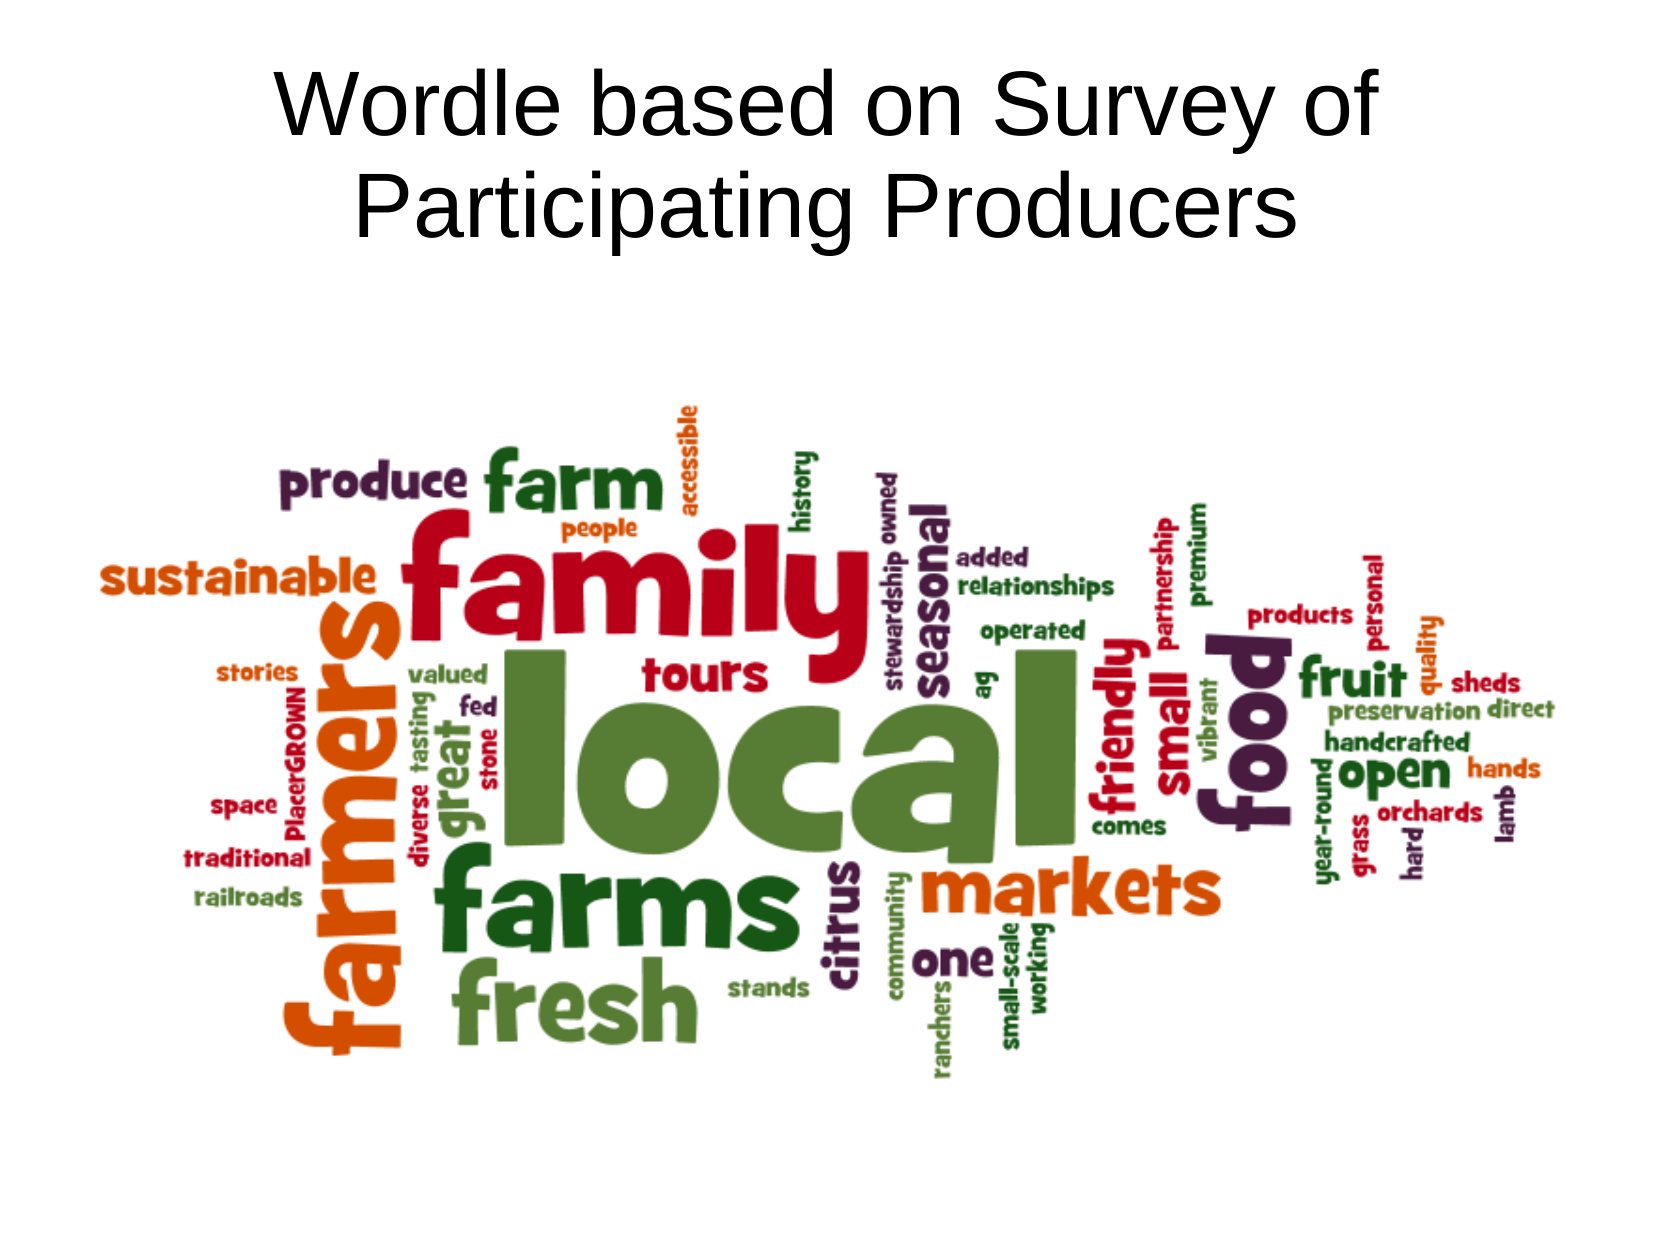

# Wordle based on Survey of Participating Producers